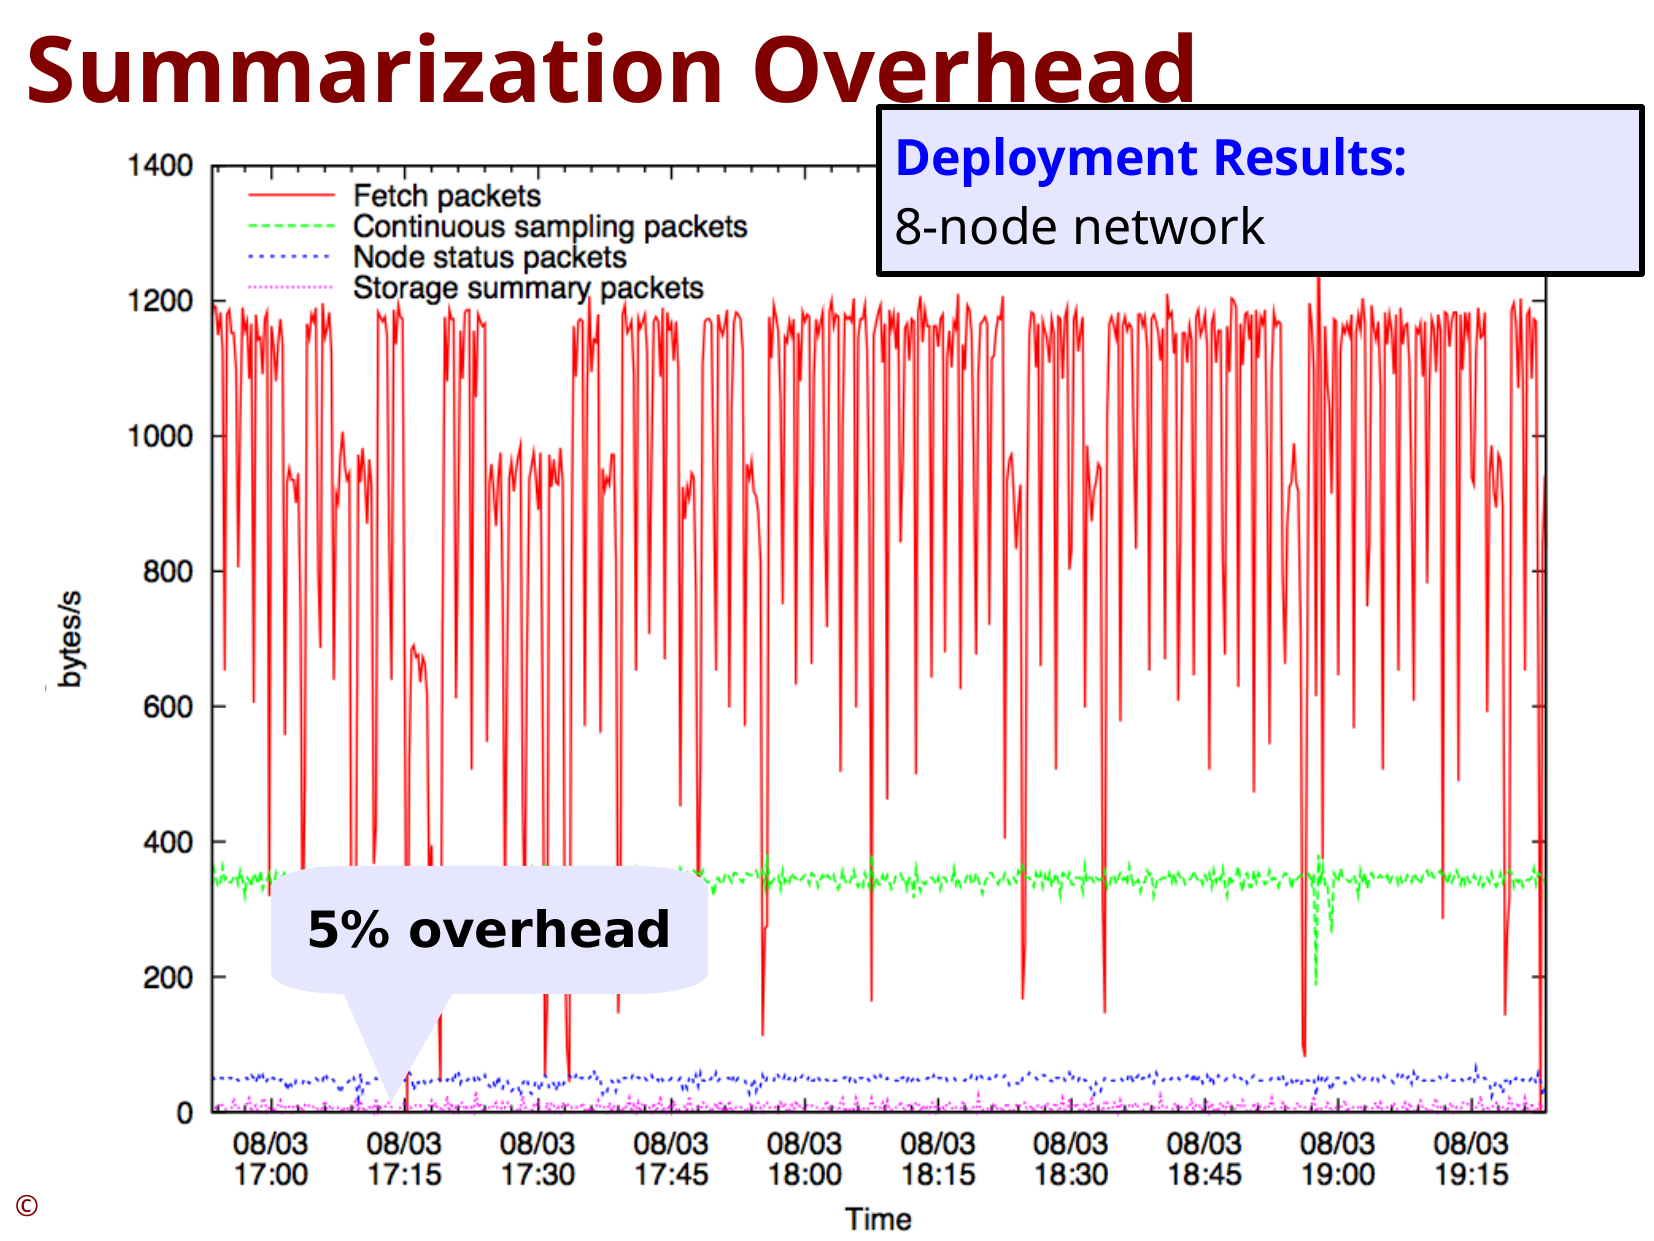

# Summarization Overhead
Deployment Results:
8-node network
5% overhead